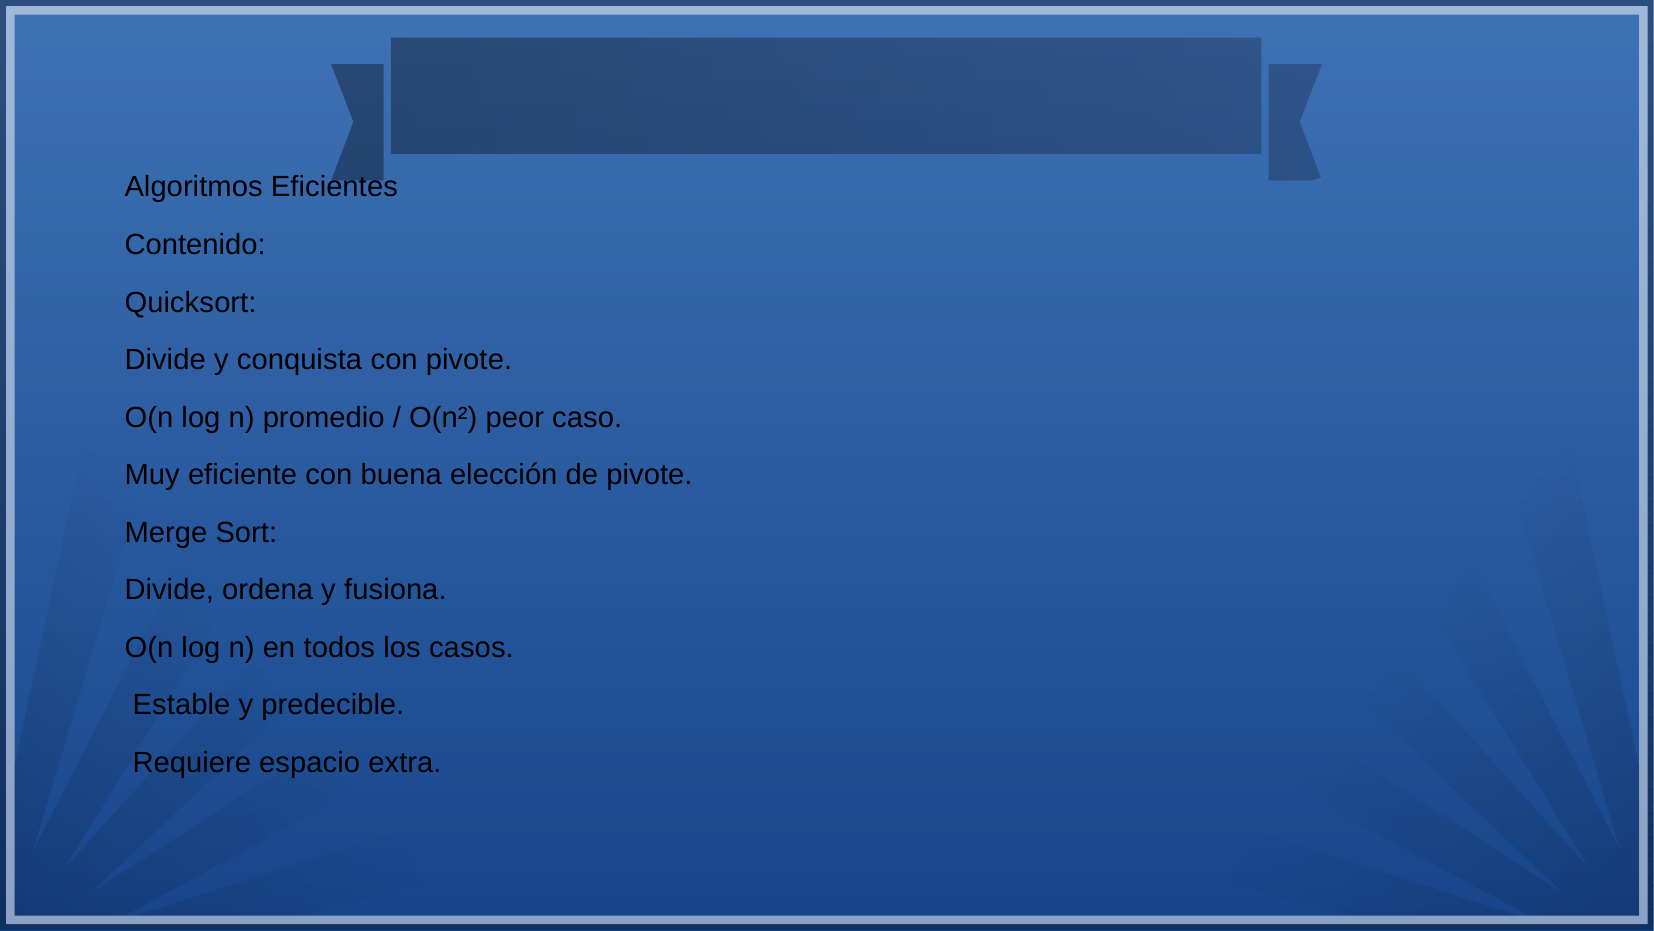

#
Algoritmos Eficientes
Contenido:
Quicksort:
Divide y conquista con pivote.
O(n log n) promedio / O(n²) peor caso.
Muy eficiente con buena elección de pivote.
Merge Sort:
Divide, ordena y fusiona.
O(n log n) en todos los casos.
 Estable y predecible.
 Requiere espacio extra.